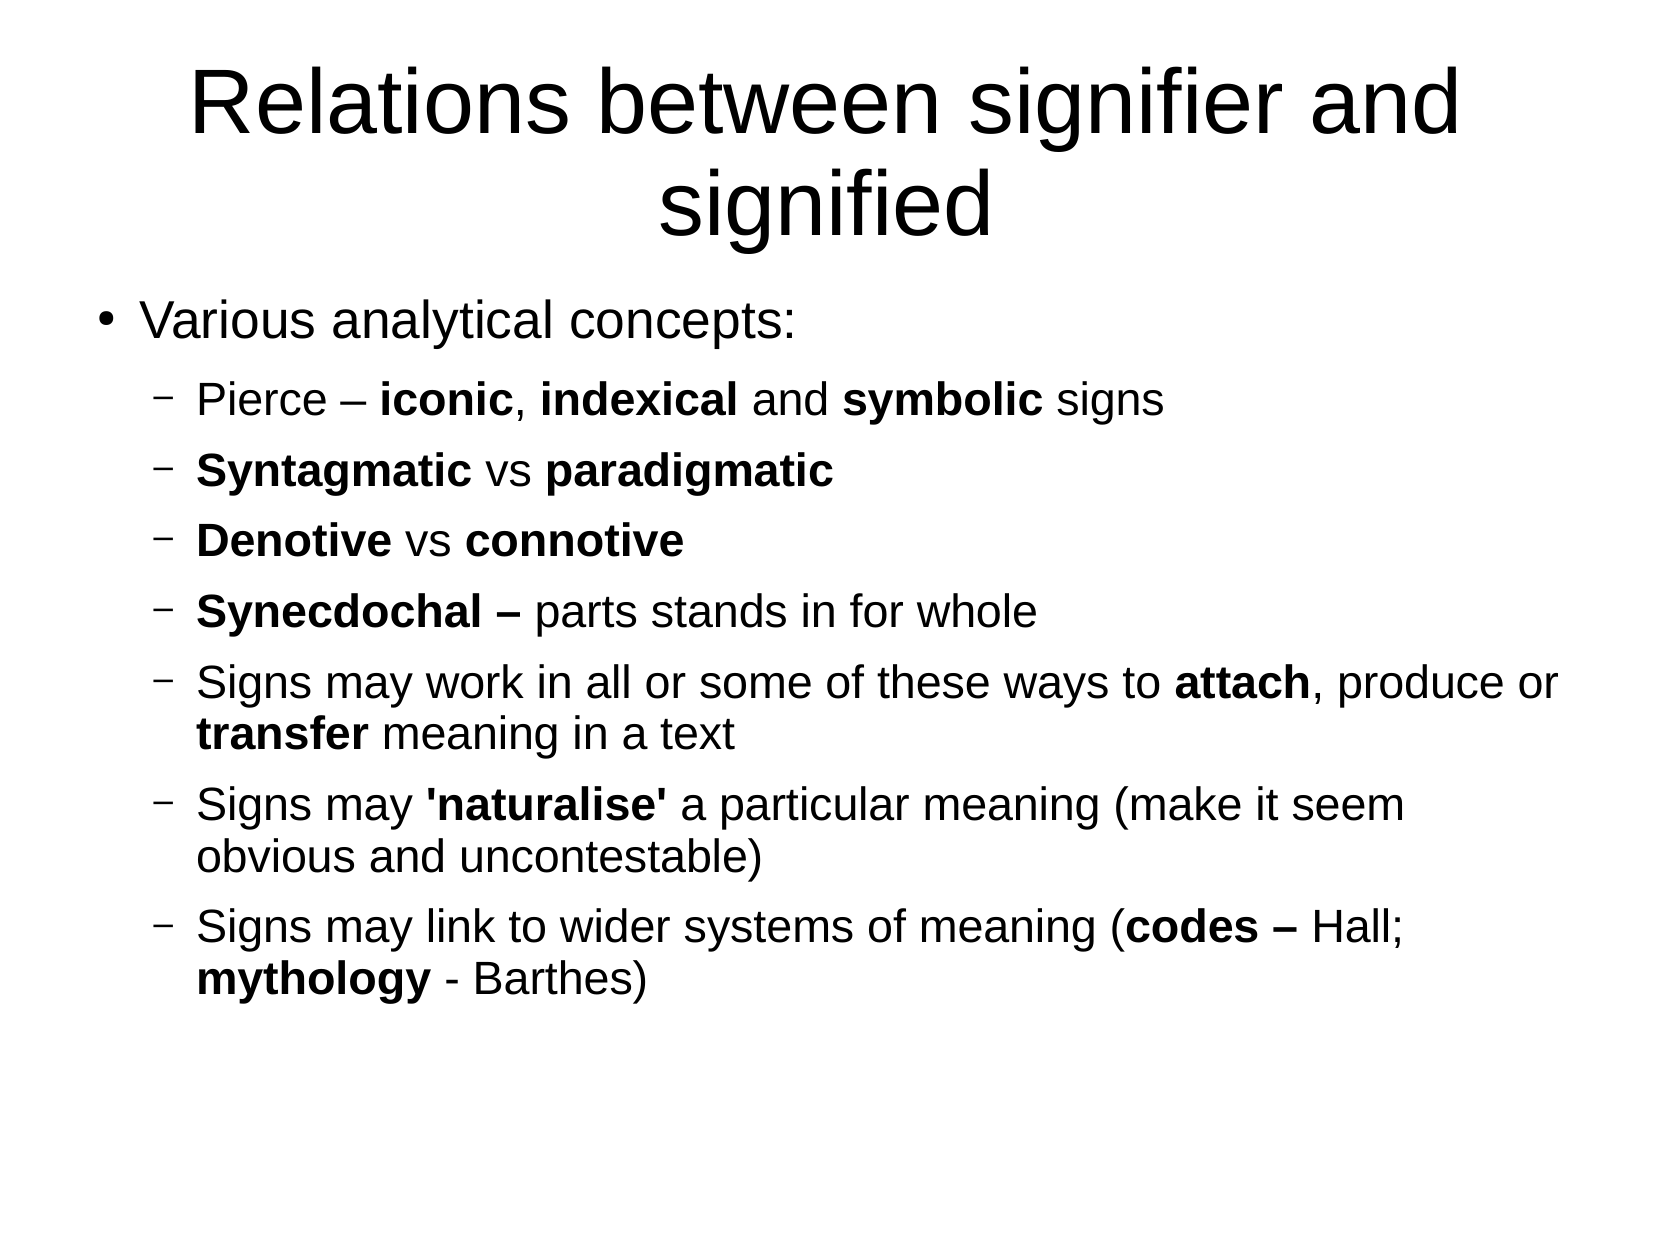

# Relations between signifier and signified
Various analytical concepts:
Pierce – iconic, indexical and symbolic signs
Syntagmatic vs paradigmatic
Denotive vs connotive
Synecdochal – parts stands in for whole
Signs may work in all or some of these ways to attach, produce or transfer meaning in a text
Signs may 'naturalise' a particular meaning (make it seem obvious and uncontestable)
Signs may link to wider systems of meaning (codes – Hall; mythology - Barthes)